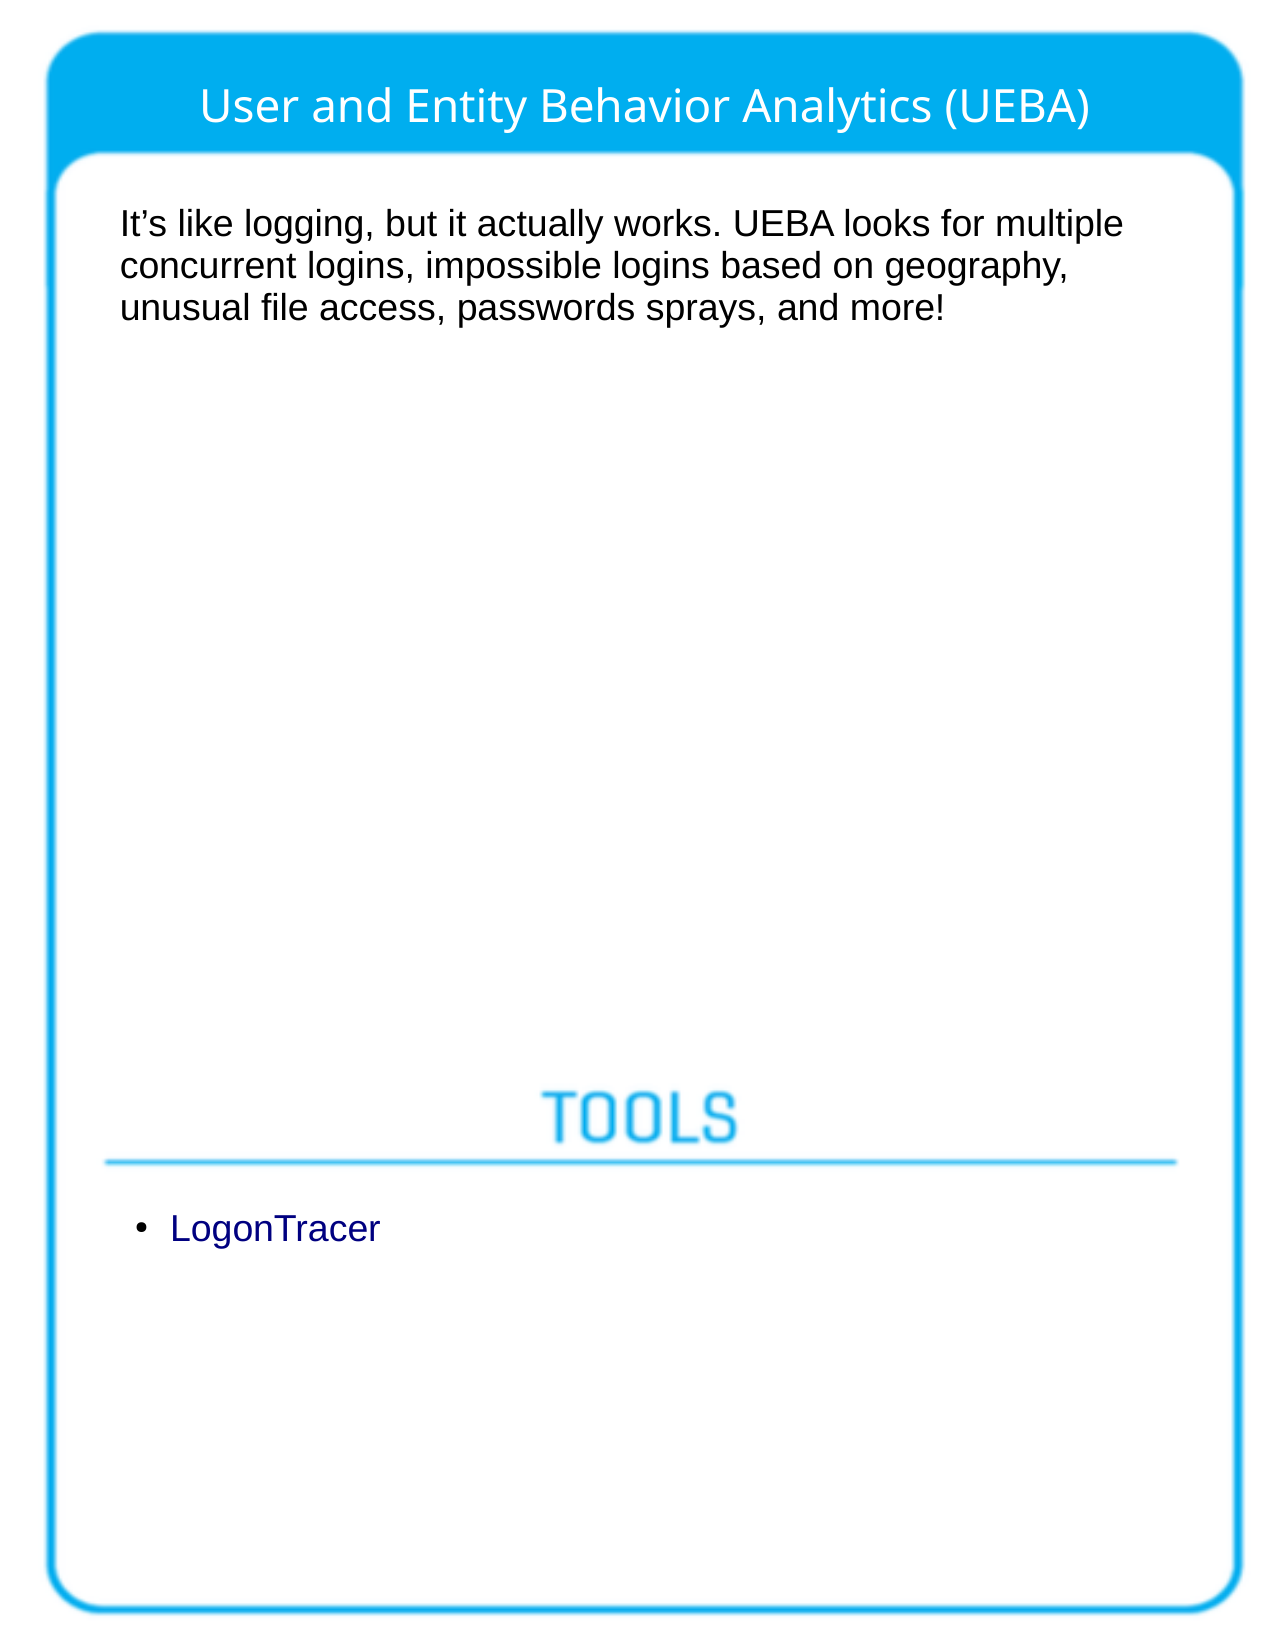

User and Entity Behavior Analytics (UEBA)
It’s like logging, but it actually works. UEBA looks for multiple concurrent logins, impossible logins based on geography, unusual file access, passwords sprays, and more!
LogonTracer